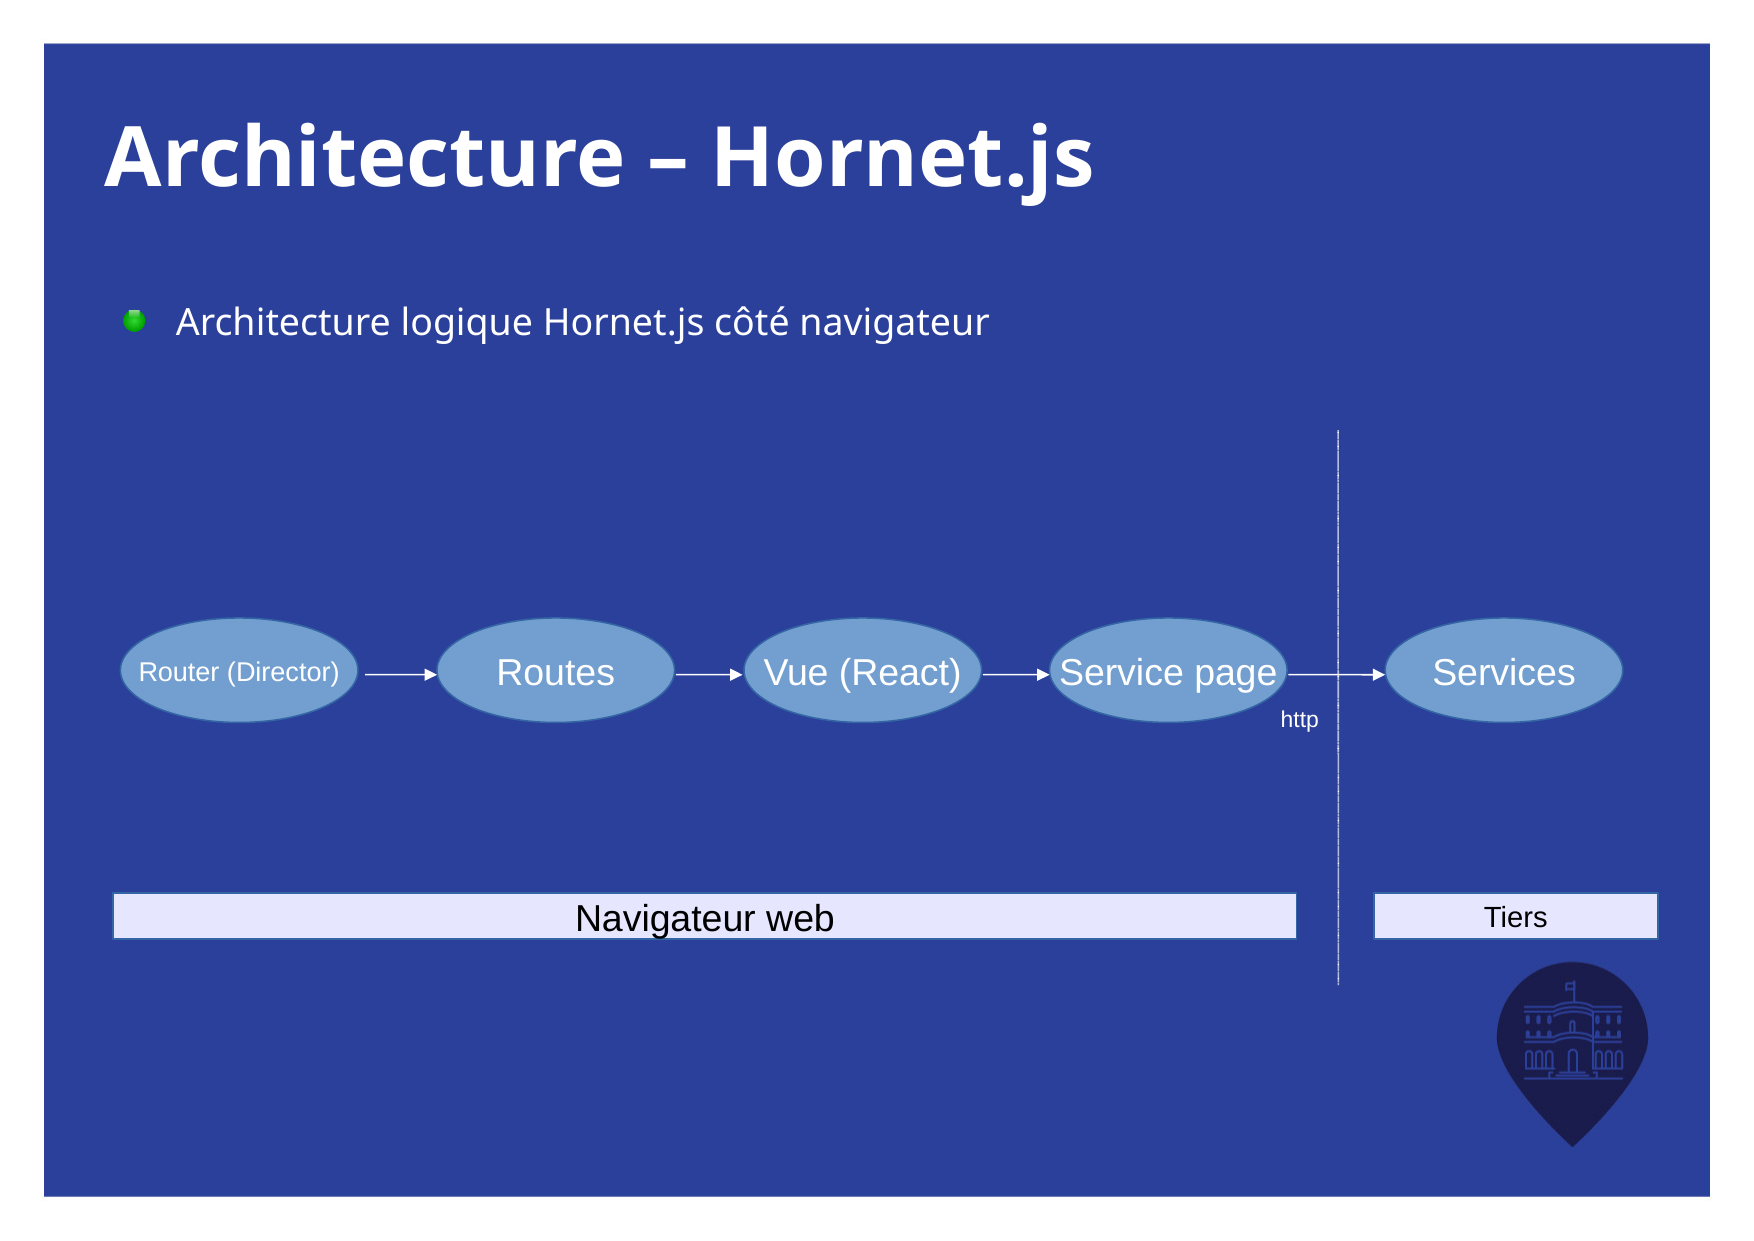

# Architecture – Hornet.js
Architecture logique Hornet.js côté navigateur
Router (Director)
Routes
Vue (React)
Service page
Services
http
Tiers
Navigateur web